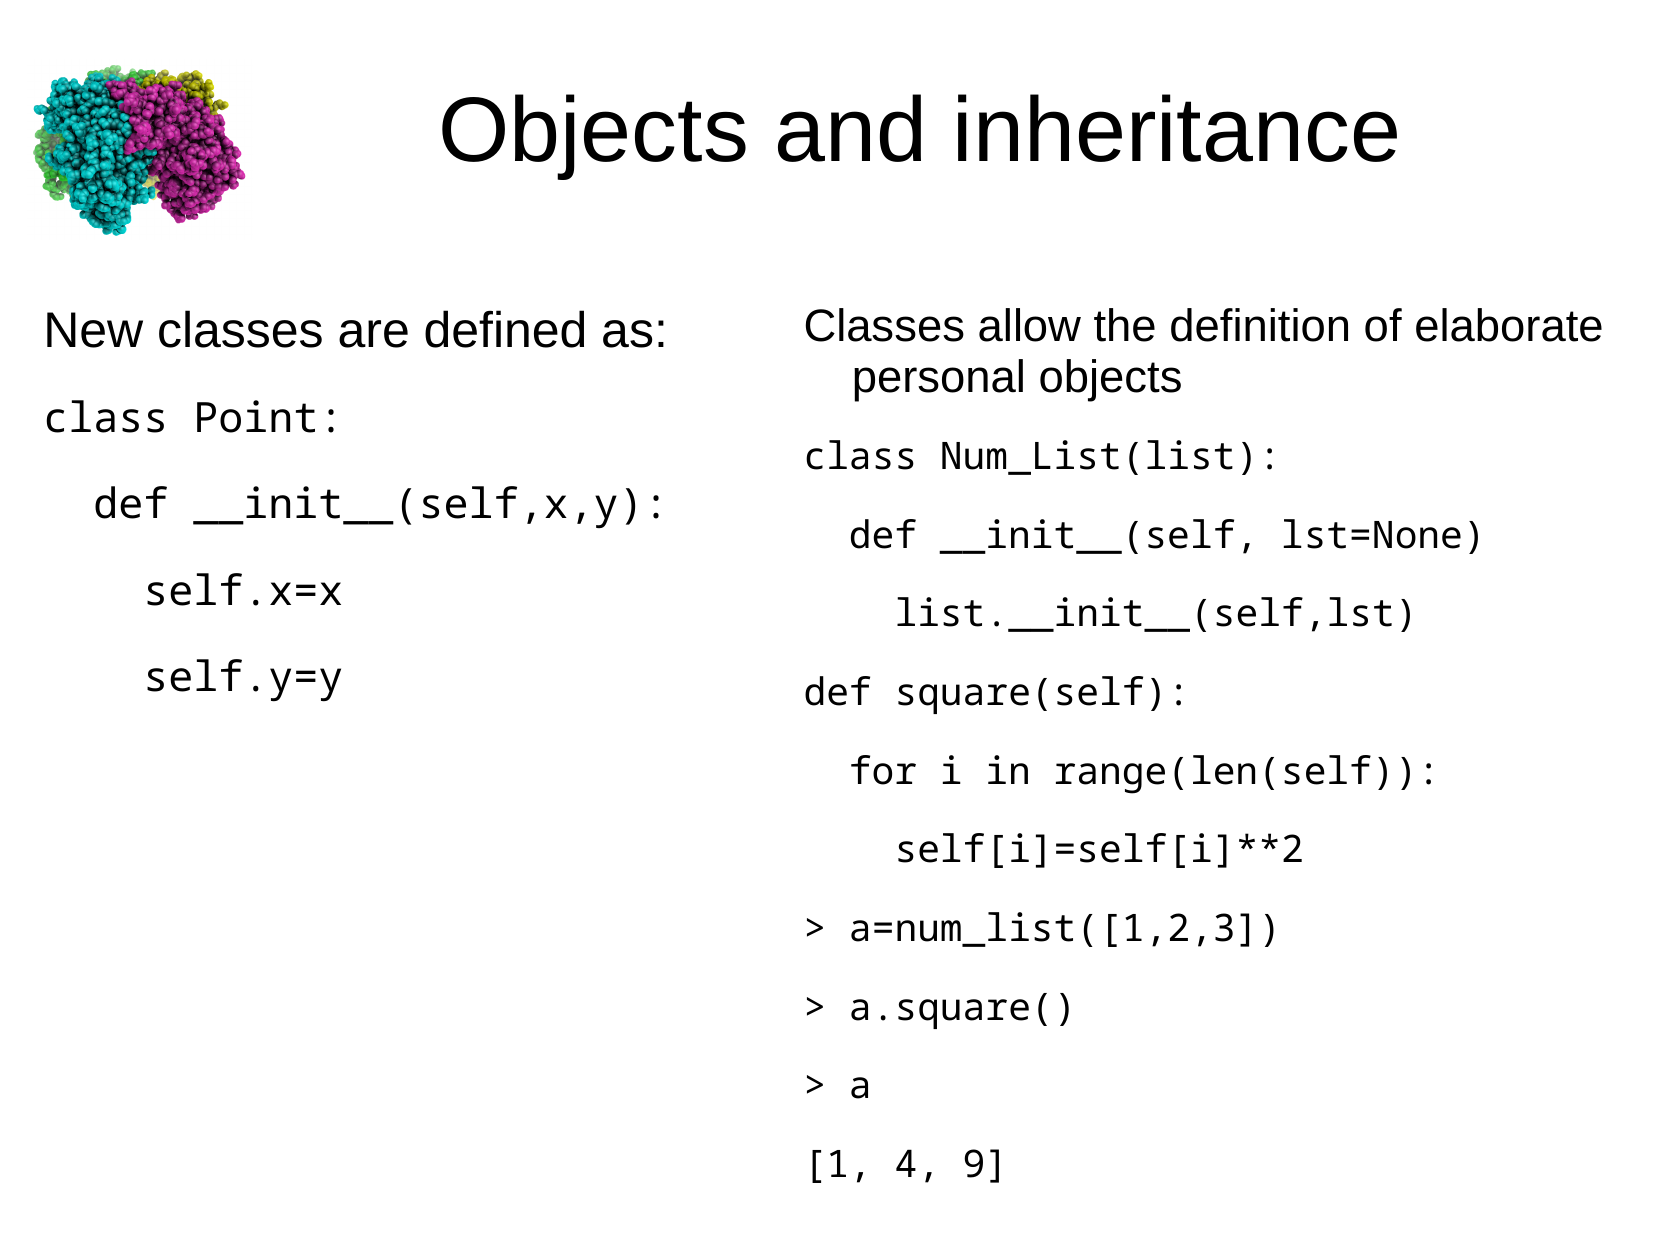

# Objects and inheritance
Classes allow the definition of elaborate personal objects
class Num_List(list):
 def __init__(self, lst=None)
 list.__init__(self,lst)
def square(self):
 for i in range(len(self)):
 self[i]=self[i]**2
> a=num_list([1,2,3])
> a.square()
> a
[1, 4, 9]
New classes are defined as:
class Point:
 def __init__(self,x,y):
 self.x=x
 self.y=y